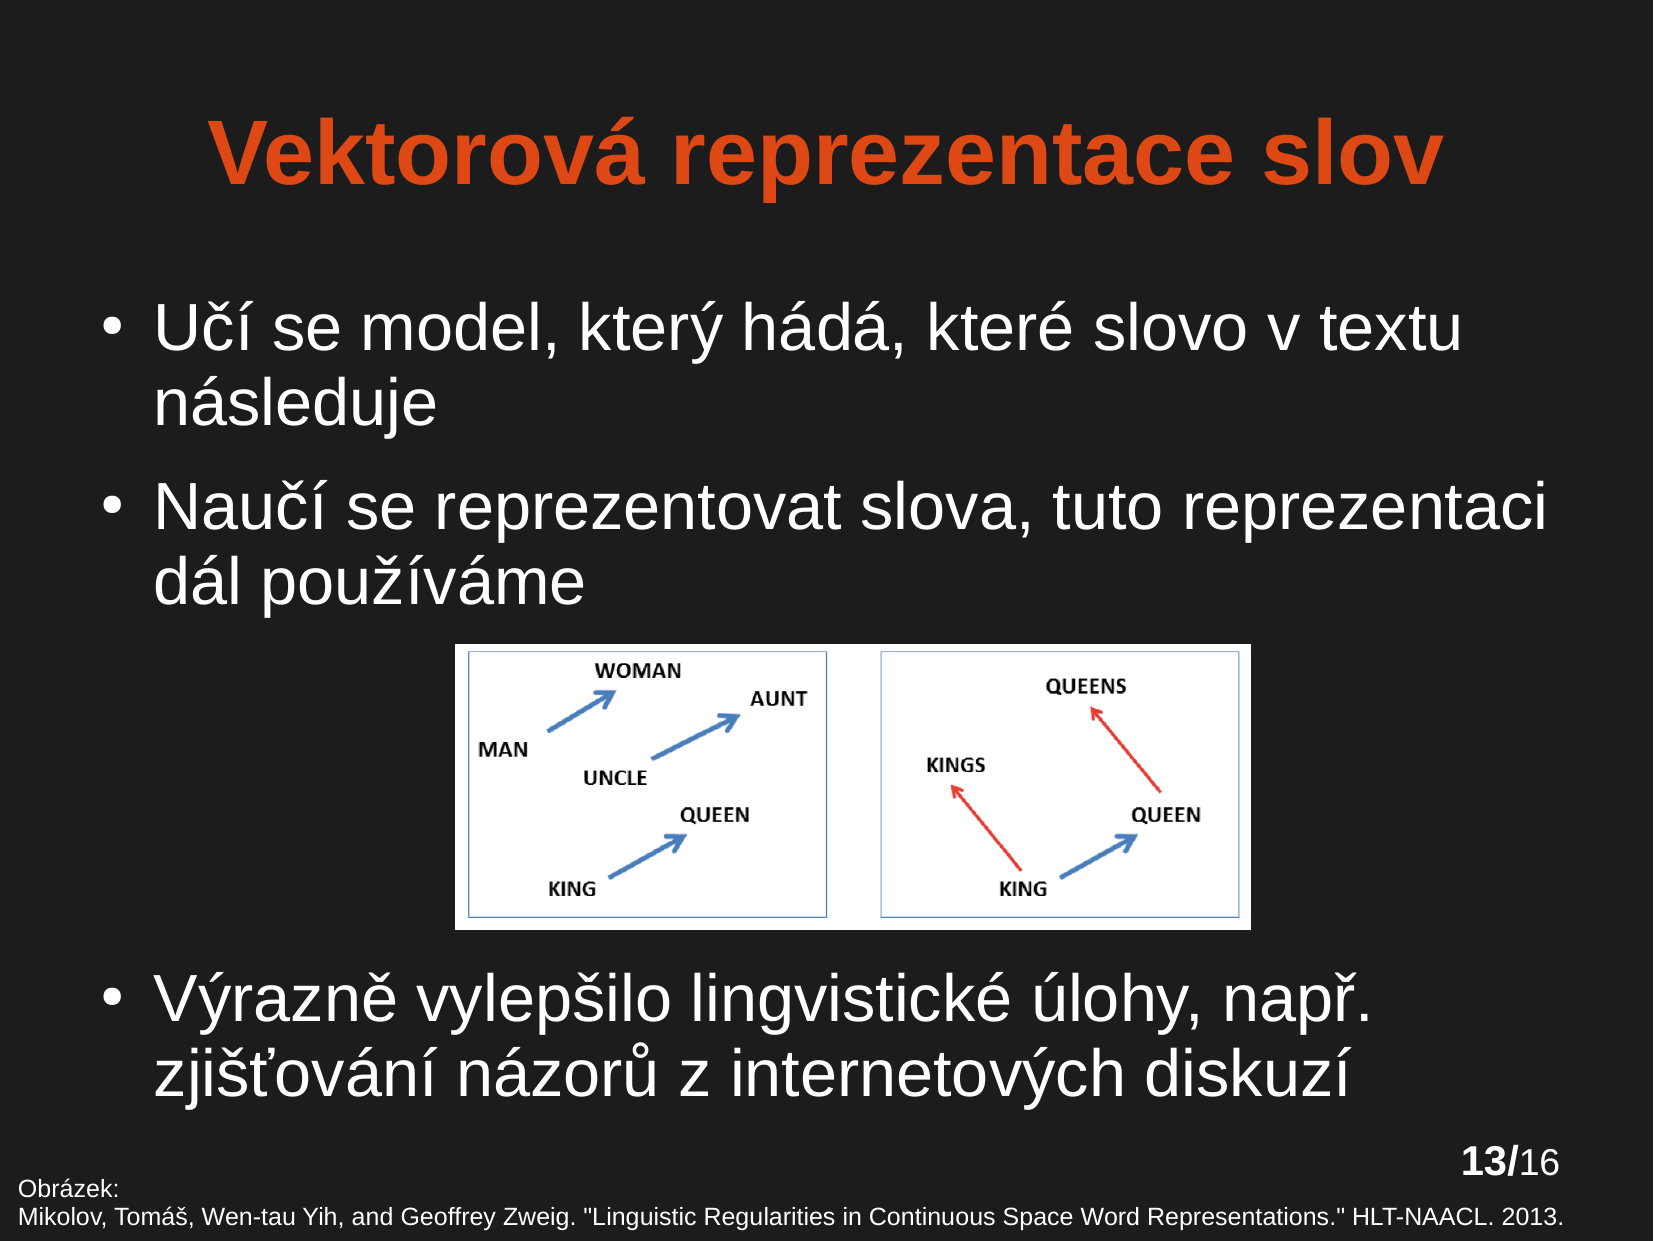

# Vektorová reprezentace slov
Učí se model, který hádá, které slovo v textu následuje
Naučí se reprezentovat slova, tuto reprezentaci dál používáme
Výrazně vylepšilo lingvistické úlohy, např. zjišťování názorů z internetových diskuzí
Obrázek:
Mikolov, Tomáš, Wen-tau Yih, and Geoffrey Zweig. "Linguistic Regularities in Continuous Space Word Representations." HLT-NAACL. 2013.